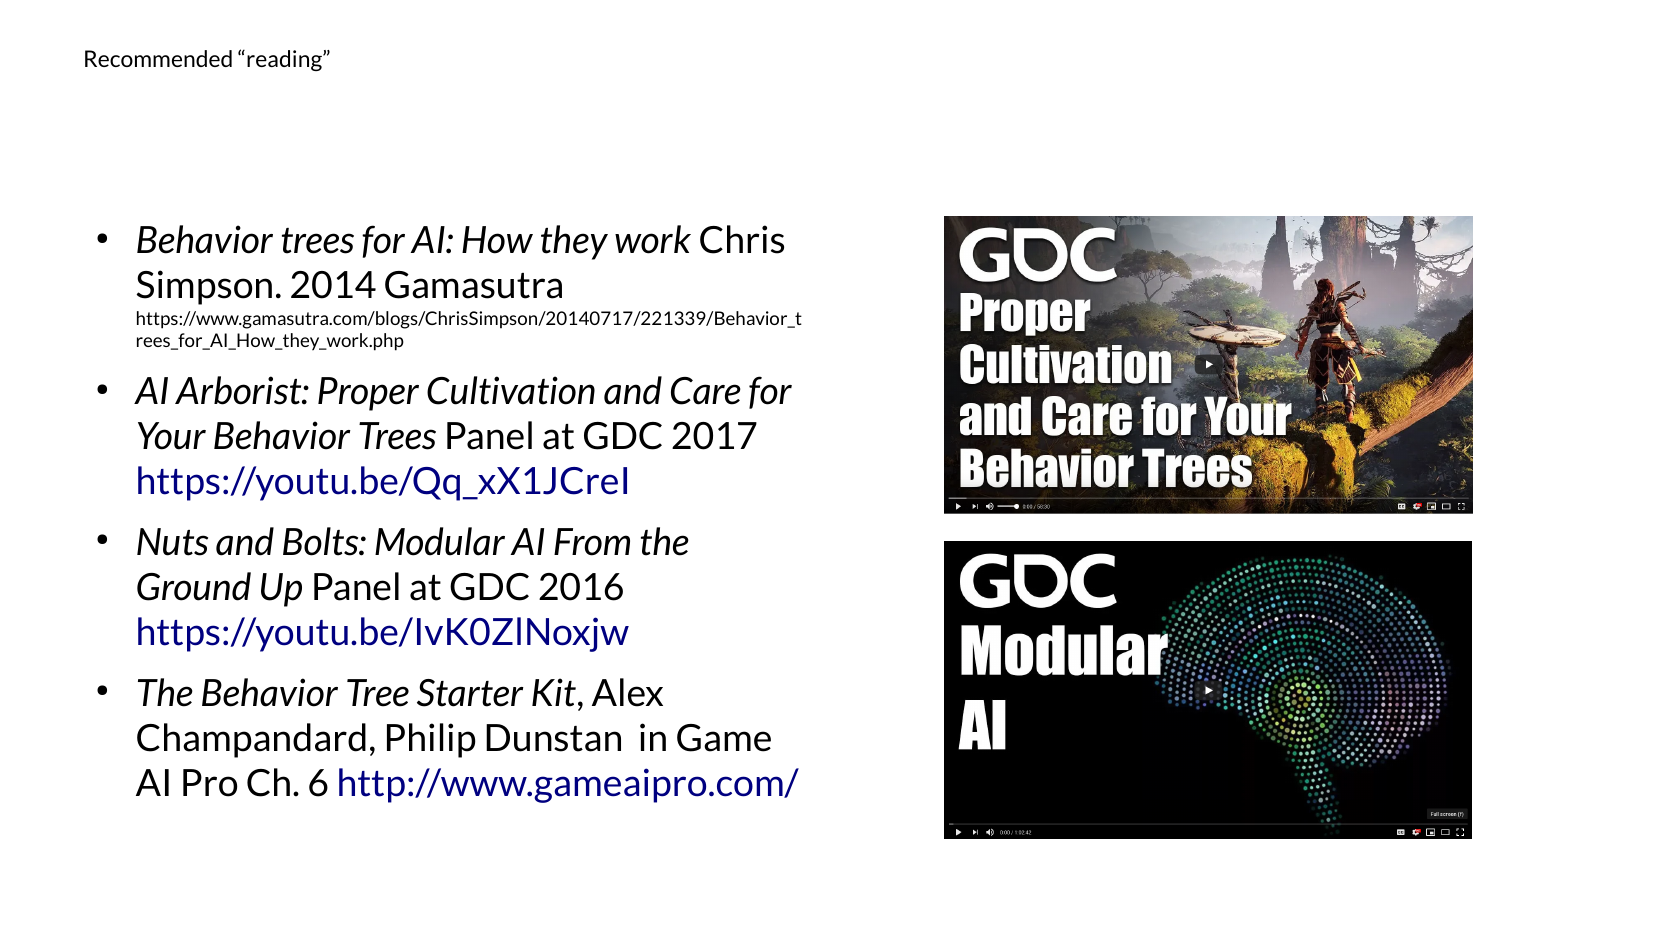

# Recommended “reading”
Behavior trees for AI: How they work Chris Simpson. 2014 Gamasutra https://www.gamasutra.com/blogs/ChrisSimpson/20140717/221339/Behavior_trees_for_AI_How_they_work.php
AI Arborist: Proper Cultivation and Care for Your Behavior Trees Panel at GDC 2017 https://youtu.be/Qq_xX1JCreI
Nuts and Bolts: Modular AI From the Ground Up Panel at GDC 2016 https://youtu.be/IvK0ZlNoxjw
The Behavior Tree Starter Kit, Alex Champandard, Philip Dunstan in Game AI Pro Ch. 6 http://www.gameaipro.com/